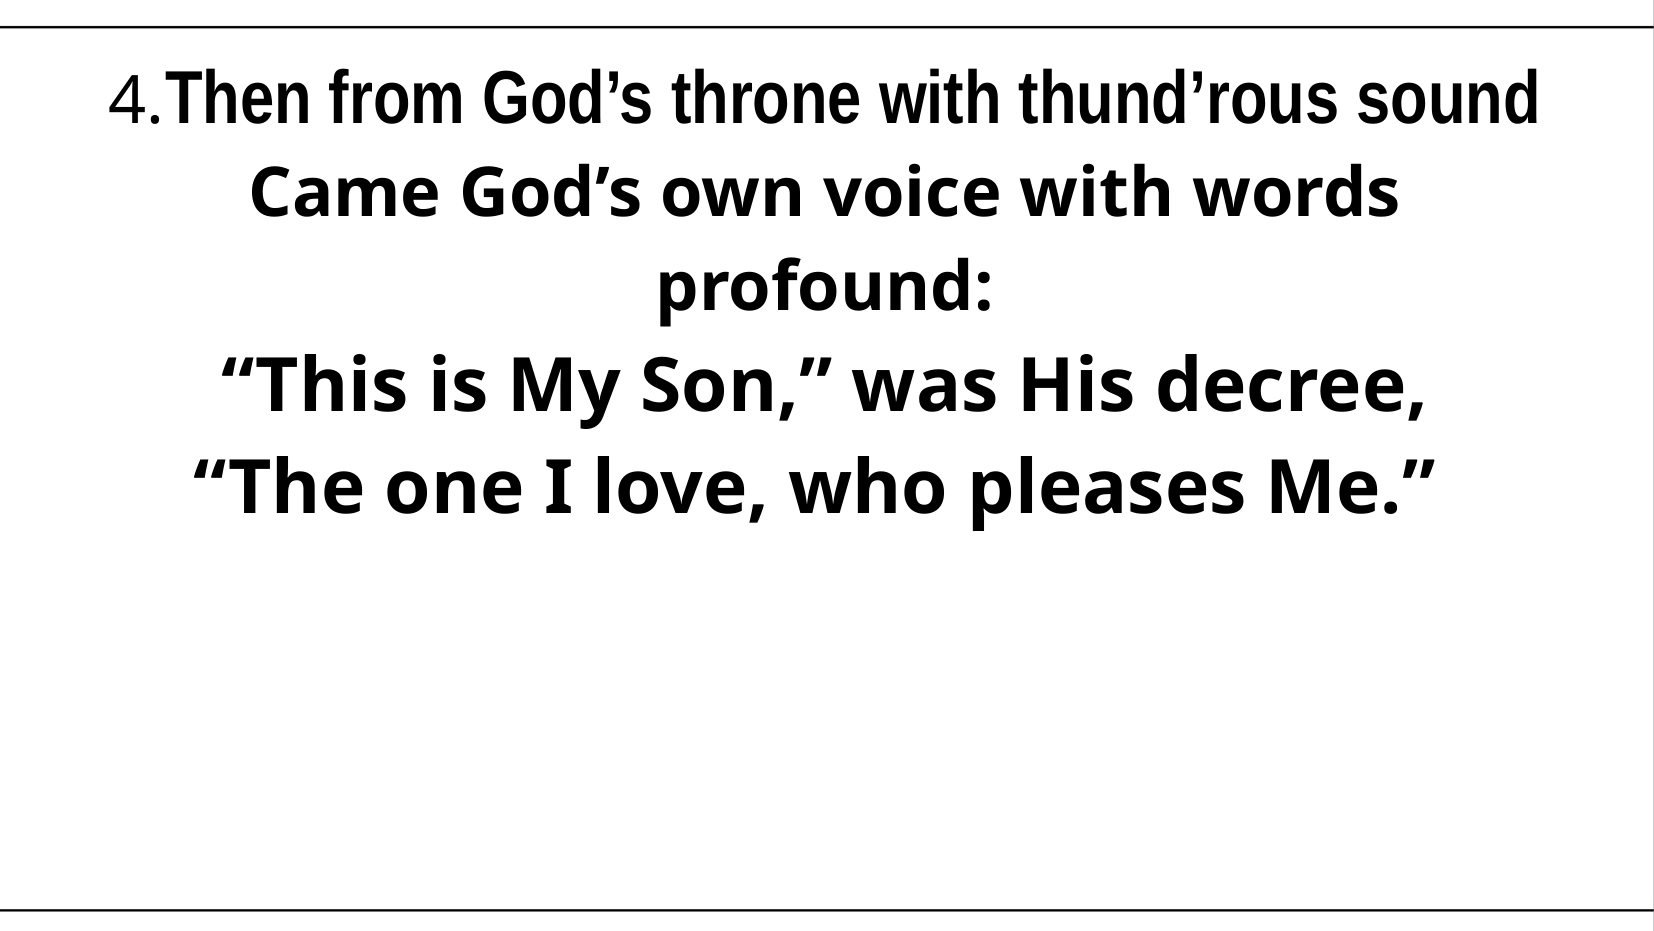

4.	Then from God’s throne with thund’rous sound
Came God’s own voice with words profound:
“This is My Son,” was His decree,
“The one I love, who pleases Me.”